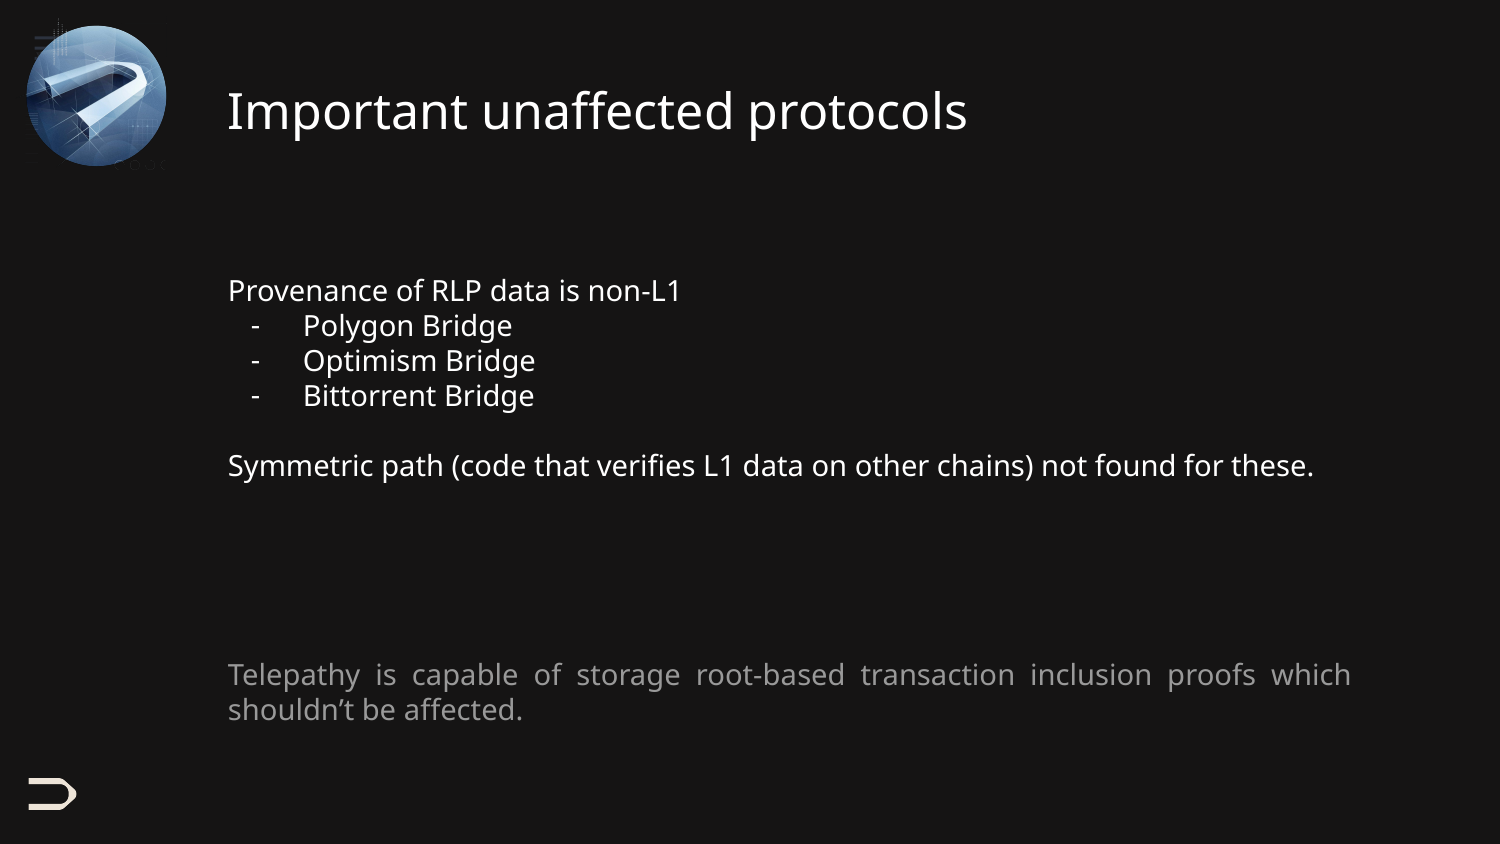

# Important unaffected protocols
Provenance of RLP data is non-L1
Polygon Bridge
Optimism Bridge
Bittorrent Bridge
Symmetric path (code that verifies L1 data on other chains) not found for these.
Telepathy is capable of storage root-based transaction inclusion proofs which shouldn’t be affected.